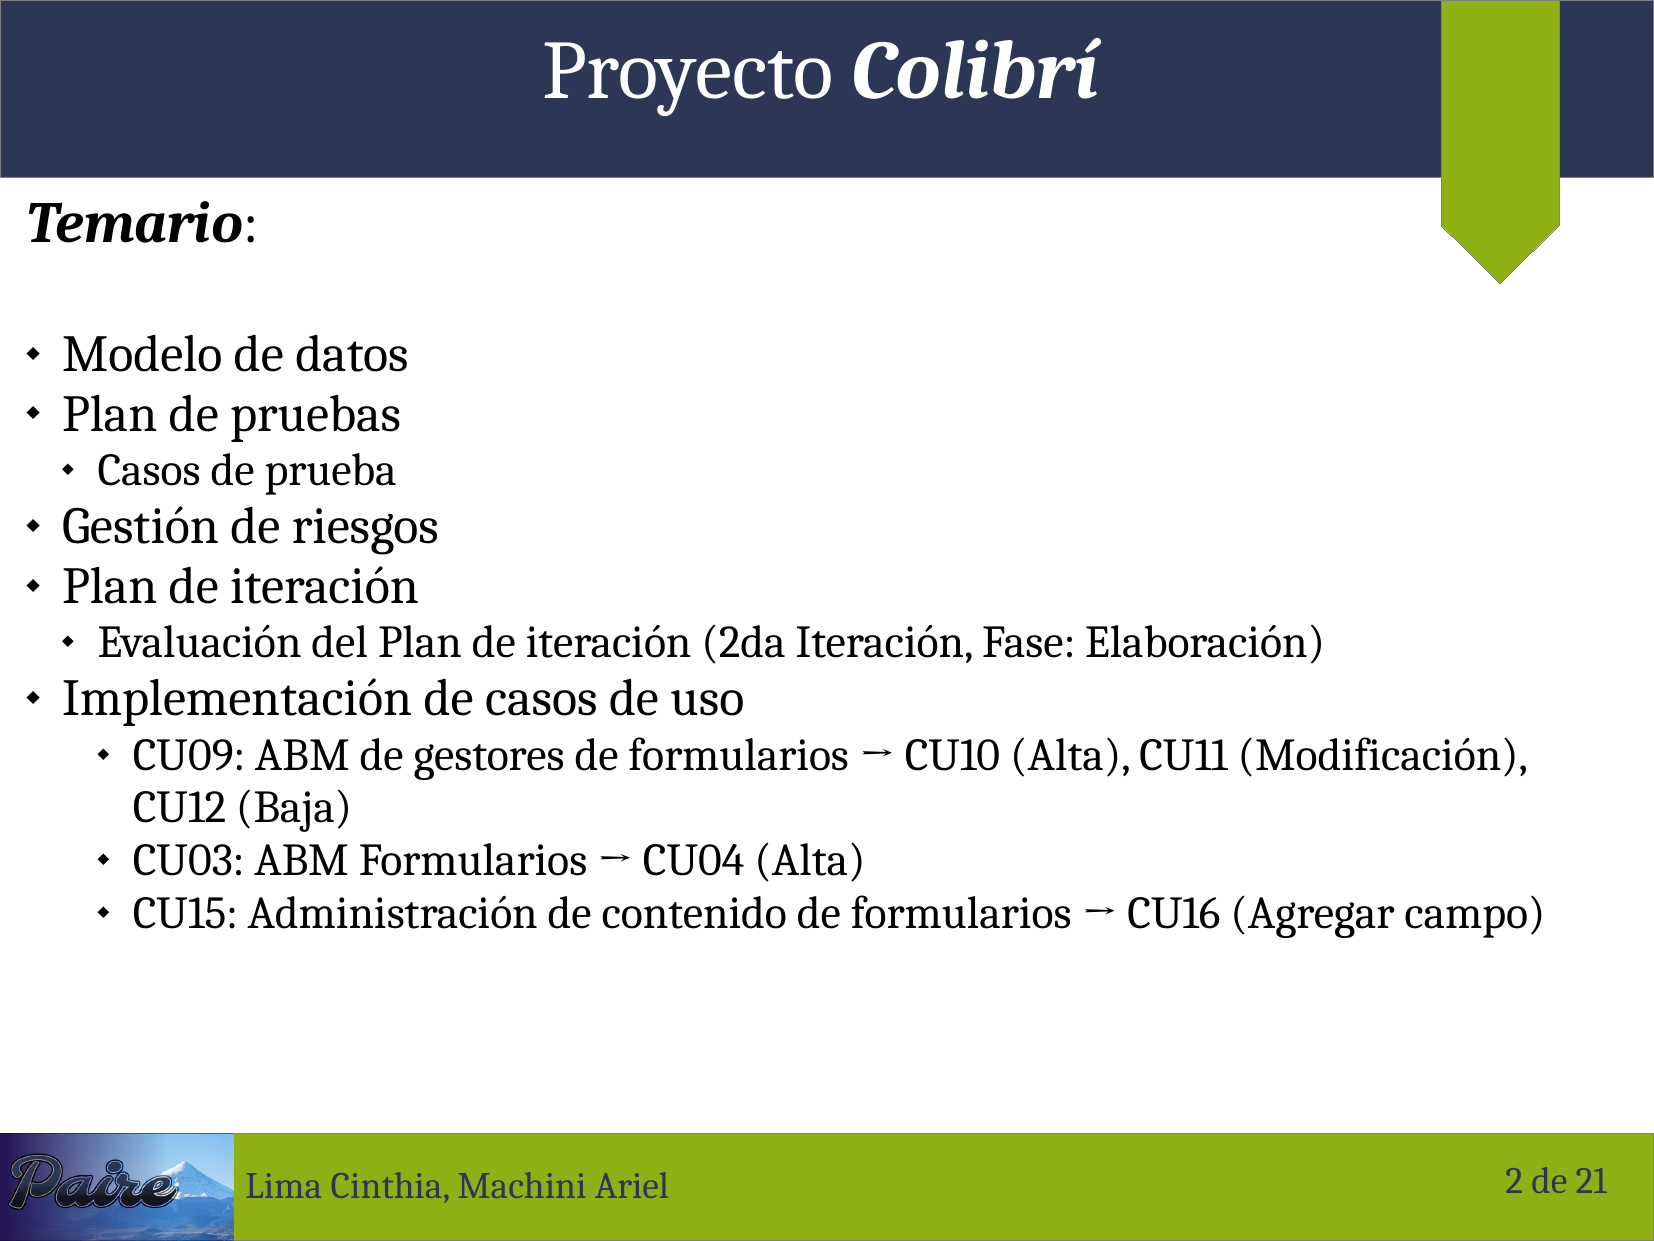

Proyecto Colibrí
Temario:
Modelo de datos
Plan de pruebas
Casos de prueba
Gestión de riesgos
Plan de iteración
Evaluación del Plan de iteración (2da Iteración, Fase: Elaboración)
Implementación de casos de uso
CU09: ABM de gestores de formularios → CU10 (Alta), CU11 (Modificación), CU12 (Baja)
CU03: ABM Formularios → CU04 (Alta)
CU15: Administración de contenido de formularios → CU16 (Agregar campo)
 de 21
Lima Cinthia, Machini Ariel